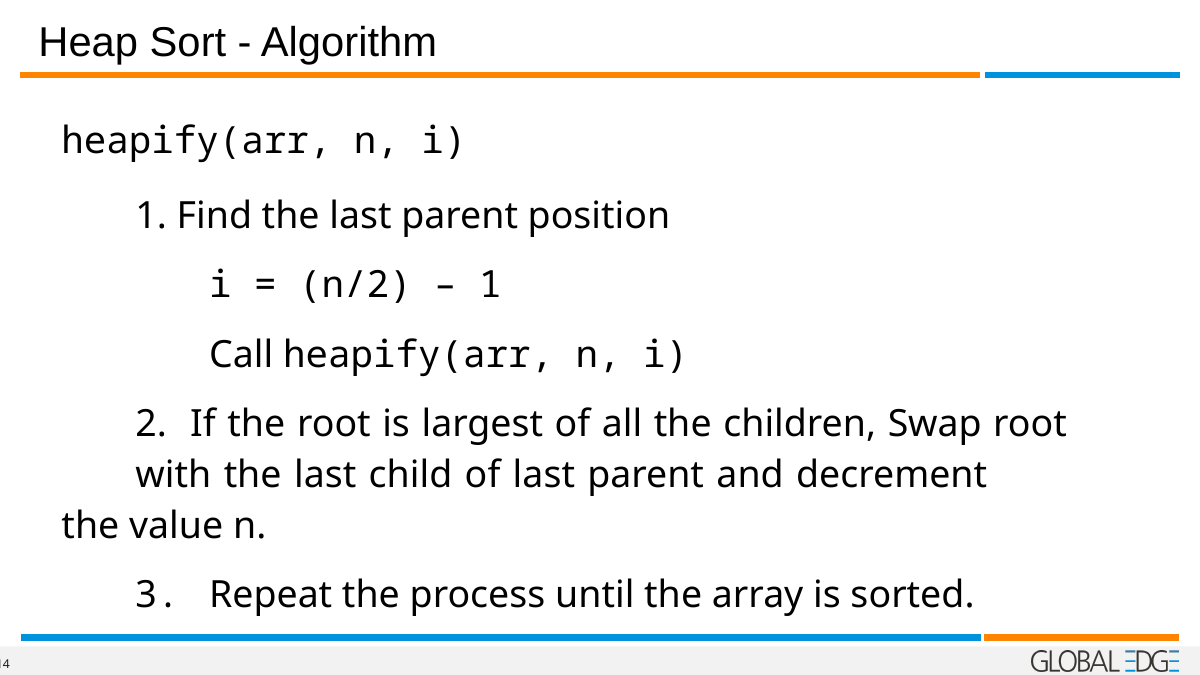

Heap Sort - Algorithm
heapify(arr, n, i)
	1. Find the last parent position
		i = (n/2) – 1
		Call heapify(arr, n, i)
	2. If the root is largest of all the children, Swap root 		with the last child of last parent and decrement 		the value n.
	3. 	Repeat the process until the array is sorted.